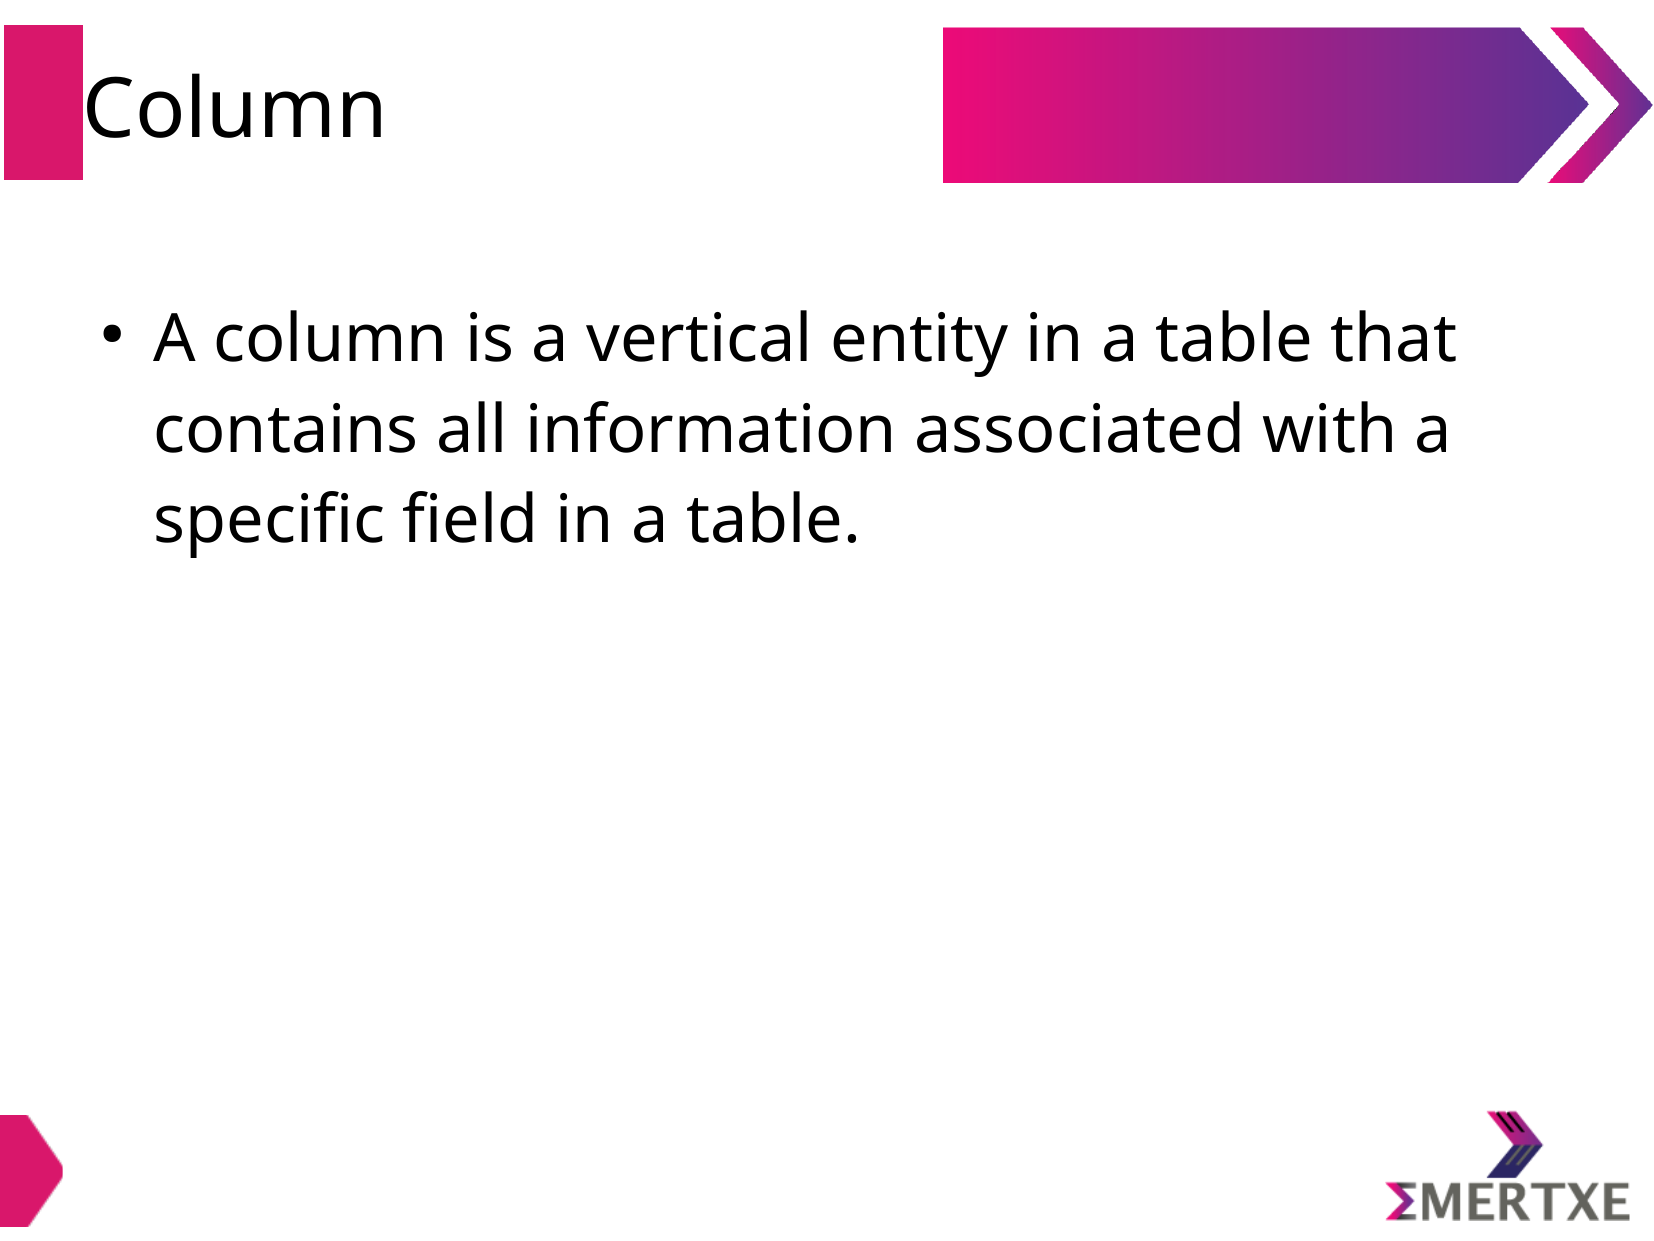

# Column
A column is a vertical entity in a table that contains all information associated with a specific field in a table.